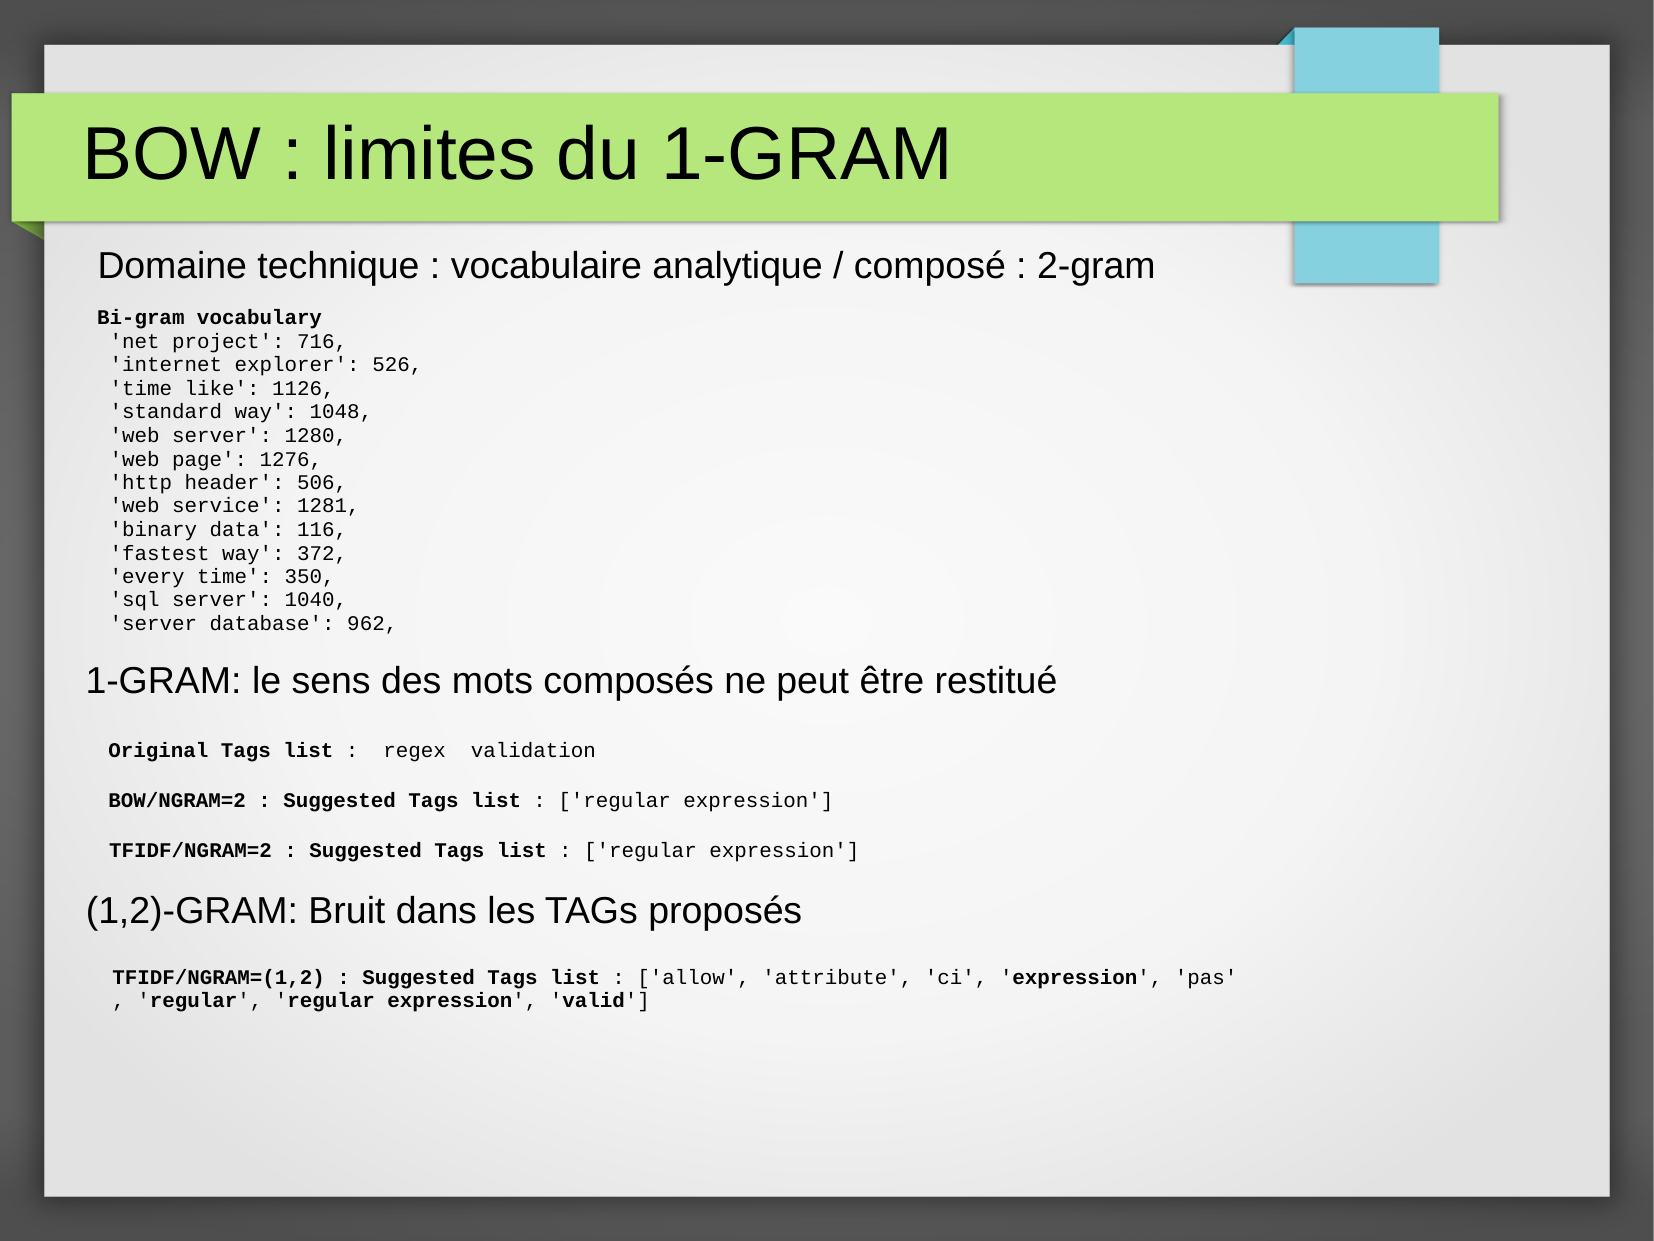

# BOW : limites du 1-GRAM
Domaine technique : vocabulaire analytique / composé : 2-gram
Bi-gram vocabulary
 'net project': 716,
 'internet explorer': 526,
 'time like': 1126,
 'standard way': 1048,
 'web server': 1280,
 'web page': 1276,
 'http header': 506,
 'web service': 1281,
 'binary data': 116,
 'fastest way': 372,
 'every time': 350,
 'sql server': 1040,
 'server database': 962,
1-GRAM: le sens des mots composés ne peut être restitué
Original Tags list : regex validation
BOW/NGRAM=2 : Suggested Tags list : ['regular expression']
TFIDF/NGRAM=2 : Suggested Tags list : ['regular expression']
(1,2)-GRAM: Bruit dans les TAGs proposés
TFIDF/NGRAM=(1,2) : Suggested Tags list : ['allow', 'attribute', 'ci', 'expression', 'pas'
, 'regular', 'regular expression', 'valid']